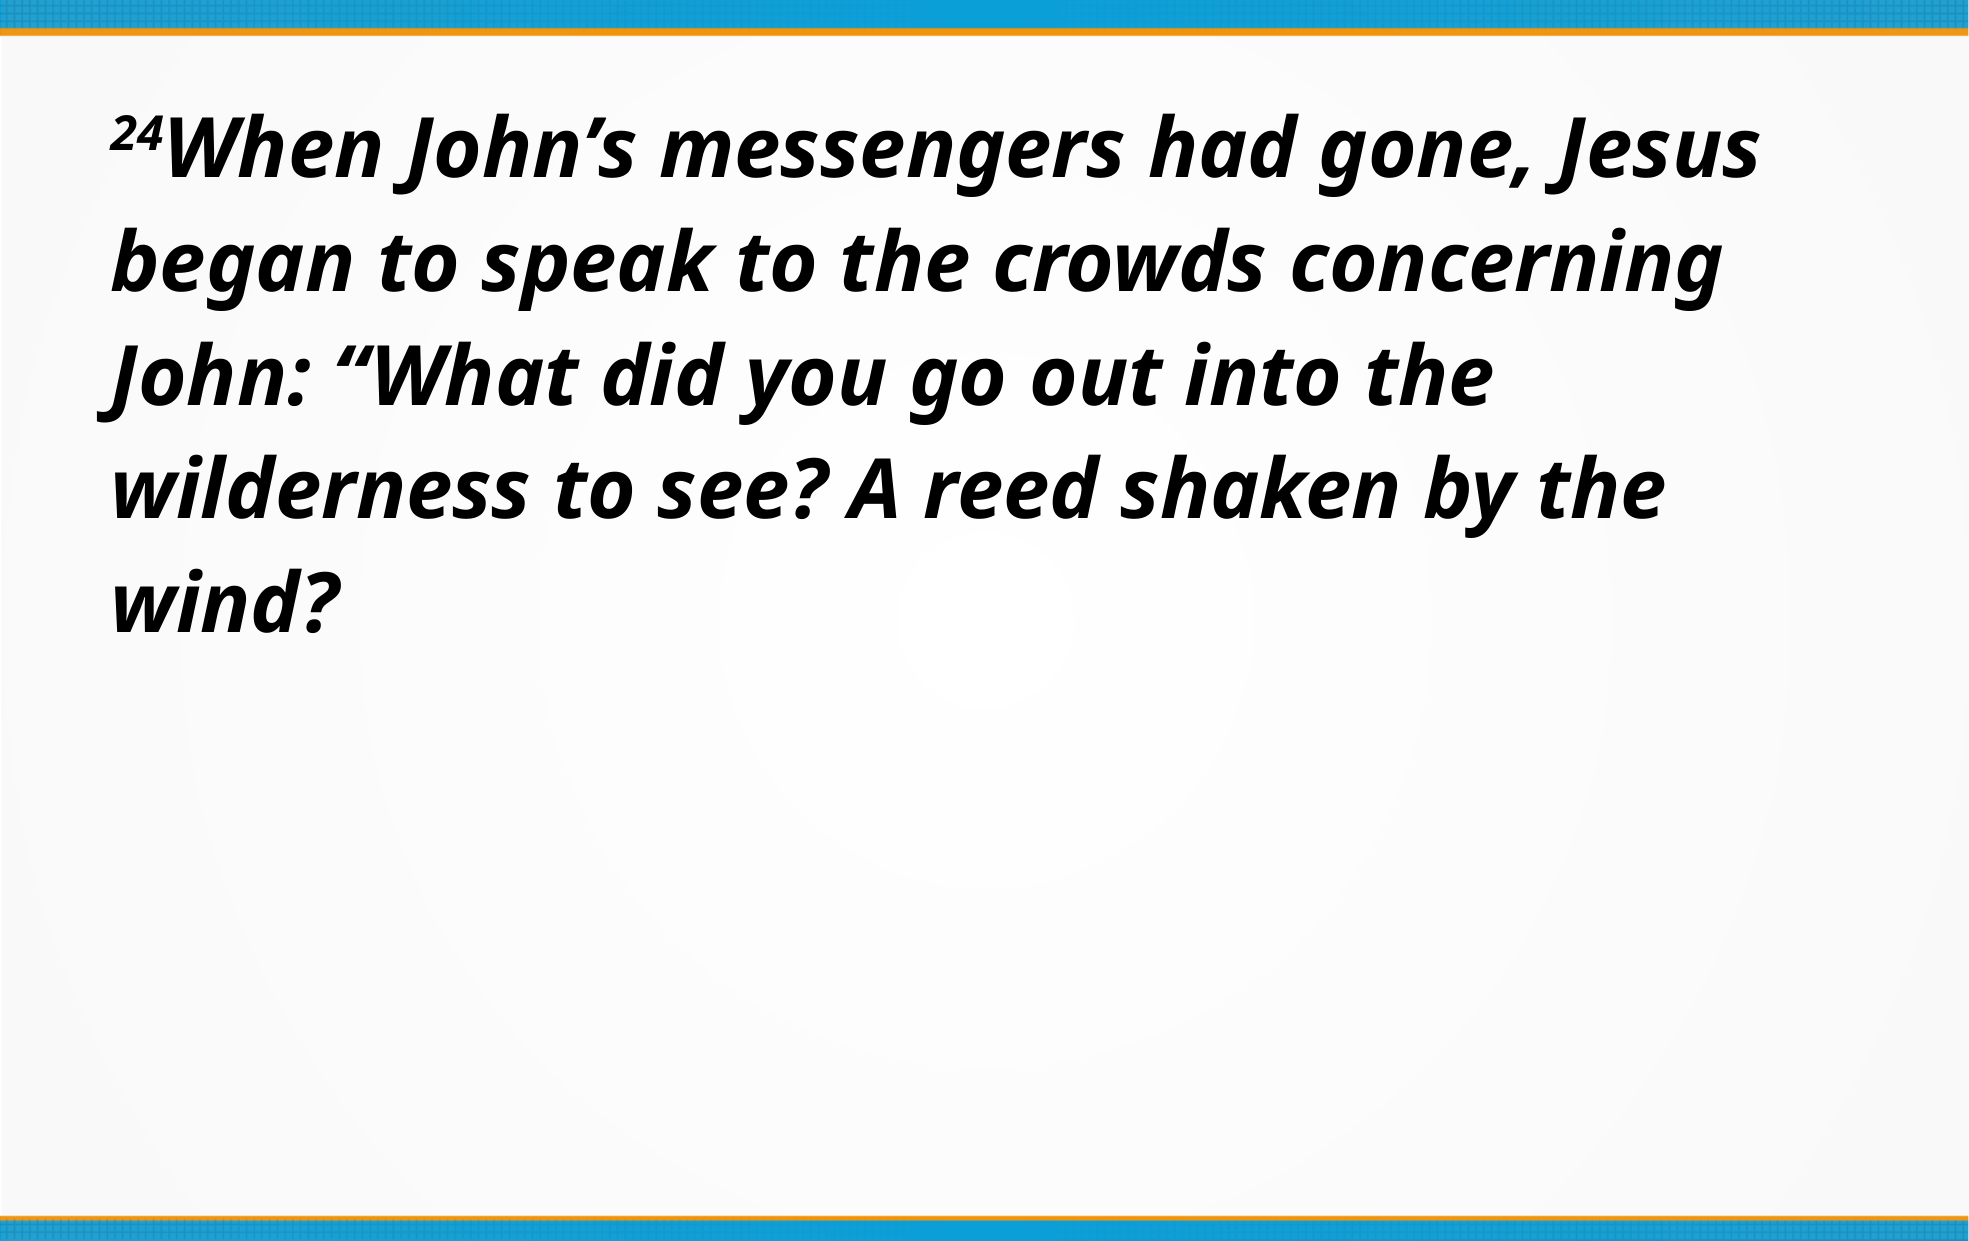

# 24When John’s messengers had gone, Jesus began to speak to the crowds concerning John: “What did you go out into the wilderness to see? A reed shaken by the wind?